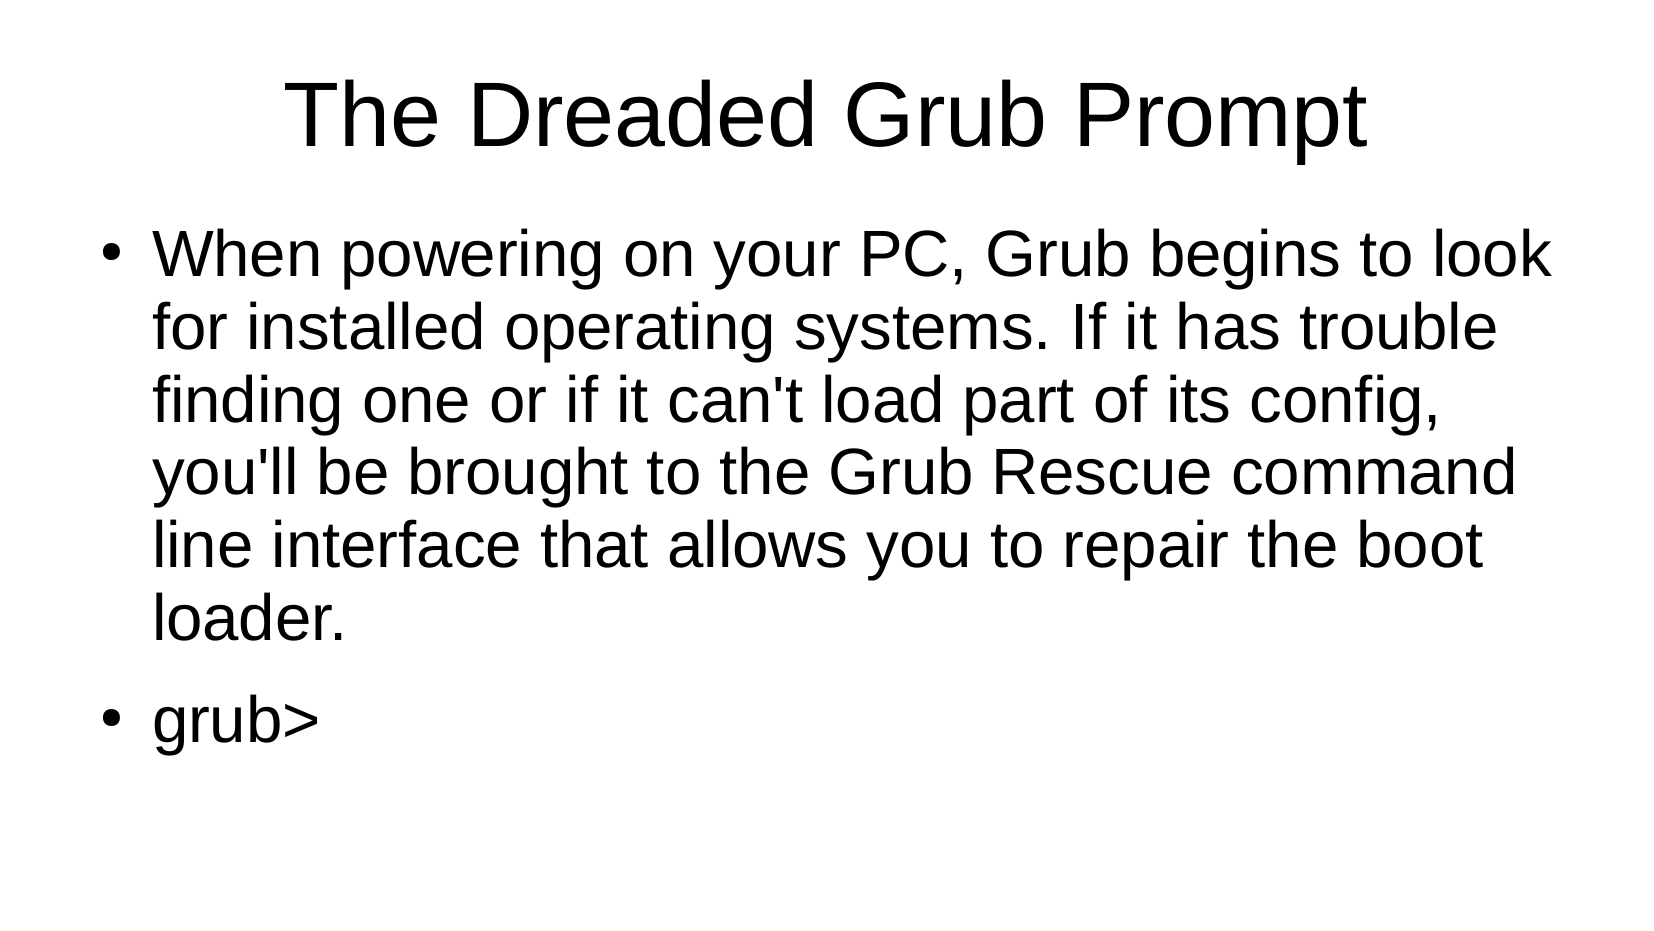

# The Dreaded Grub Prompt
When powering on your PC, Grub begins to look for installed operating systems. If it has trouble finding one or if it can't load part of its config, you'll be brought to the Grub Rescue command line interface that allows you to repair the boot loader.
grub>